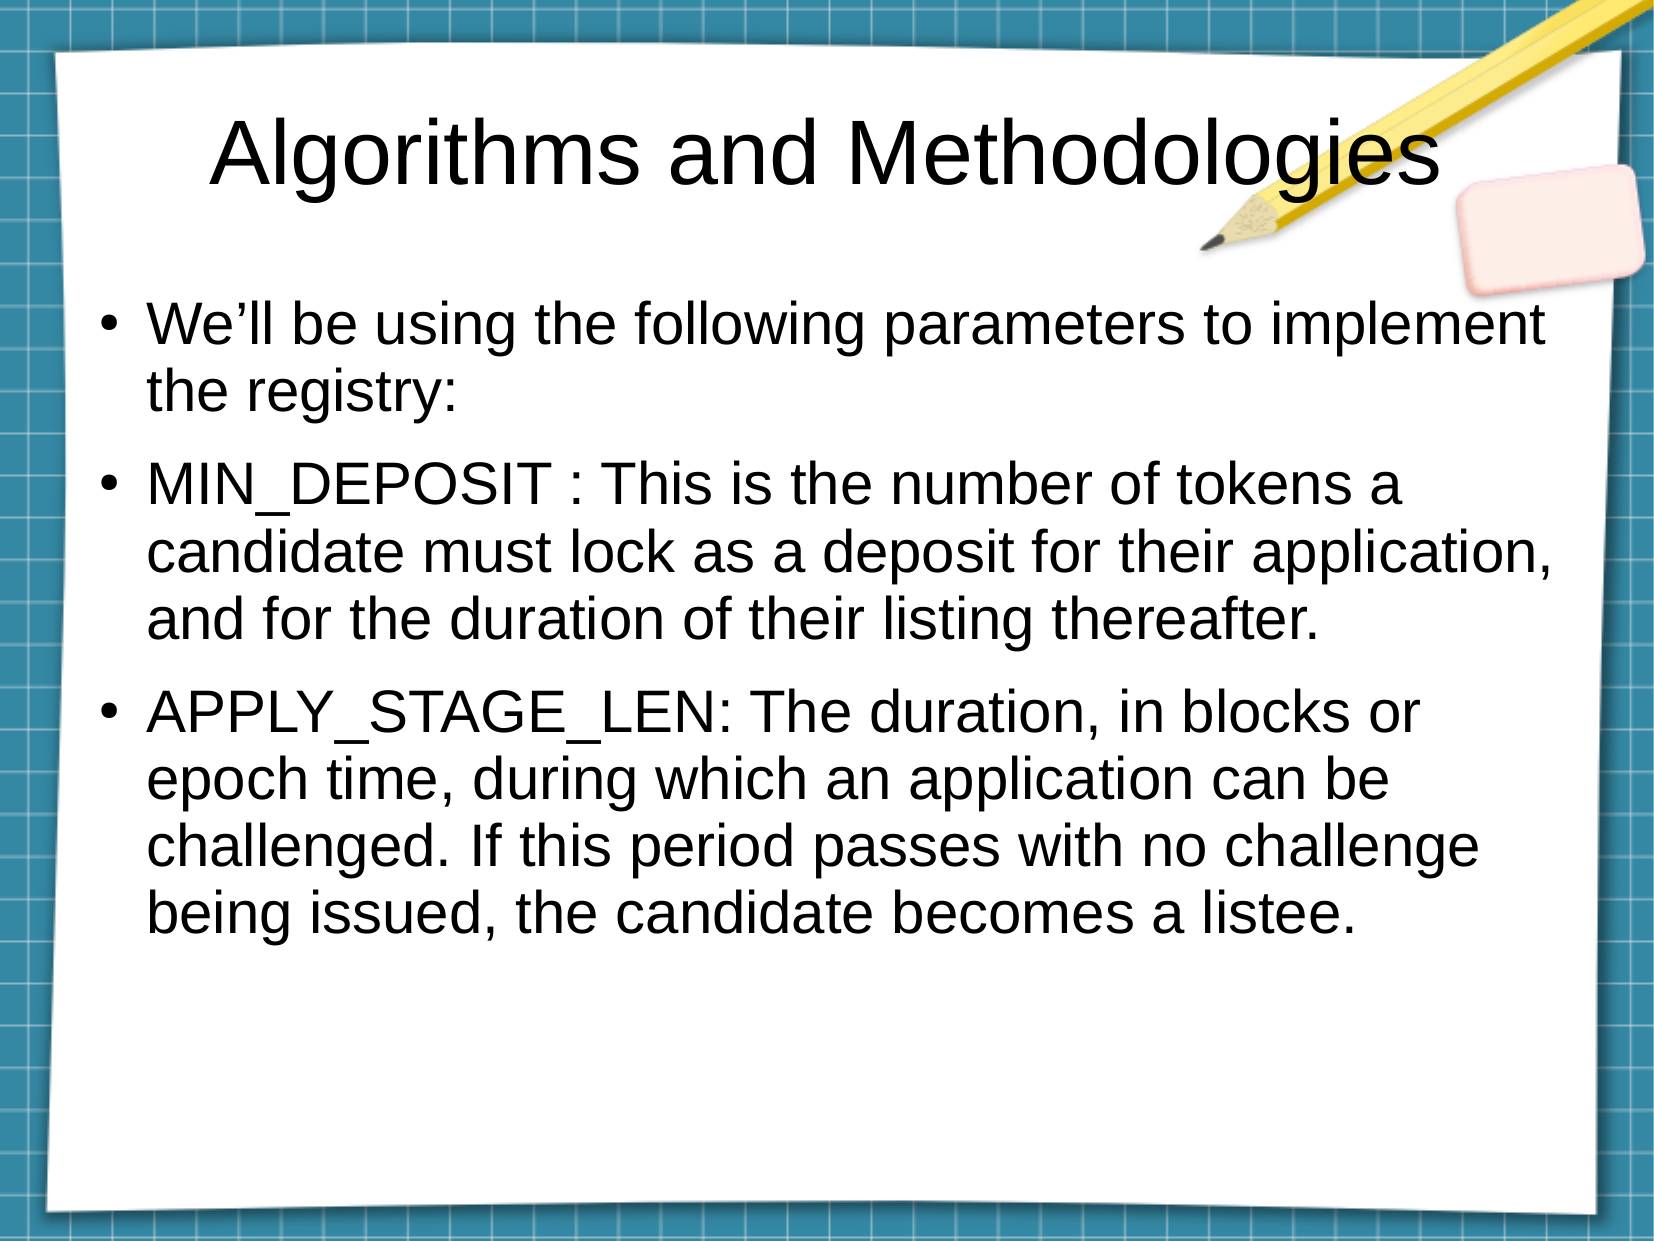

# Algorithms and Methodologies
We’ll be using the following parameters to implement the registry:
MIN_DEPOSIT : This is the number of tokens a candidate must lock as a deposit for their application, and for the duration of their listing thereafter.
APPLY_STAGE_LEN: The duration, in blocks or epoch time, during which an application can be challenged. If this period passes with no challenge being issued, the candidate becomes a listee.